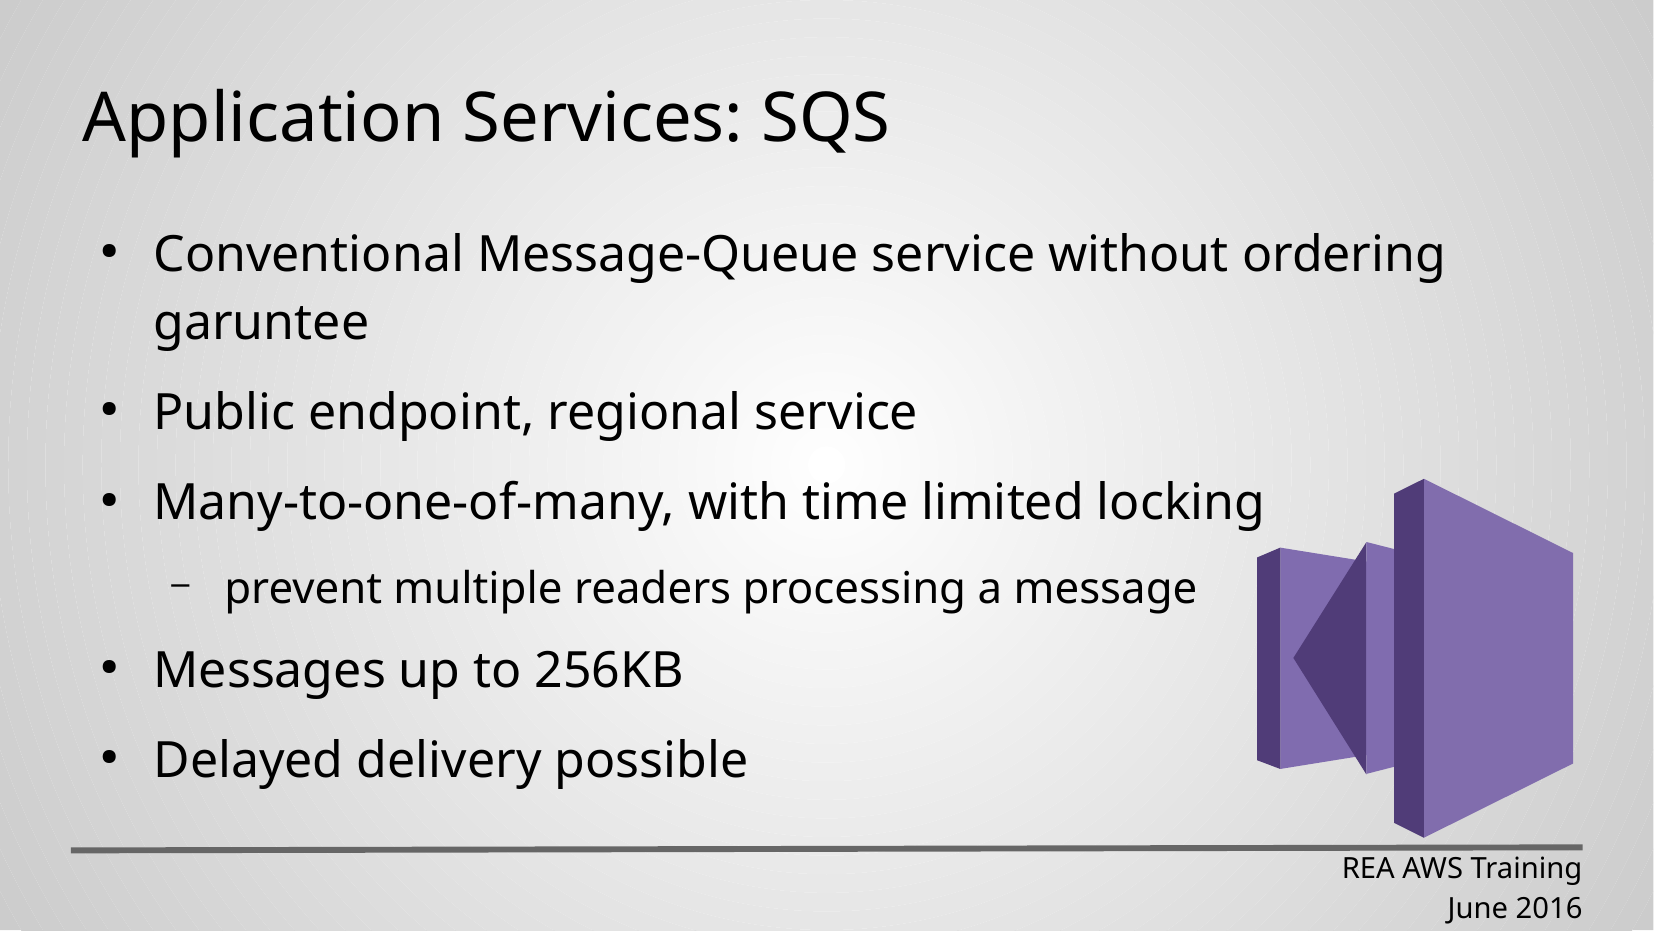

# Application Services: SQS
Conventional Message-Queue service without ordering garuntee
Public endpoint, regional service
Many-to-one-of-many, with time limited locking
prevent multiple readers processing a message
Messages up to 256KB
Delayed delivery possible